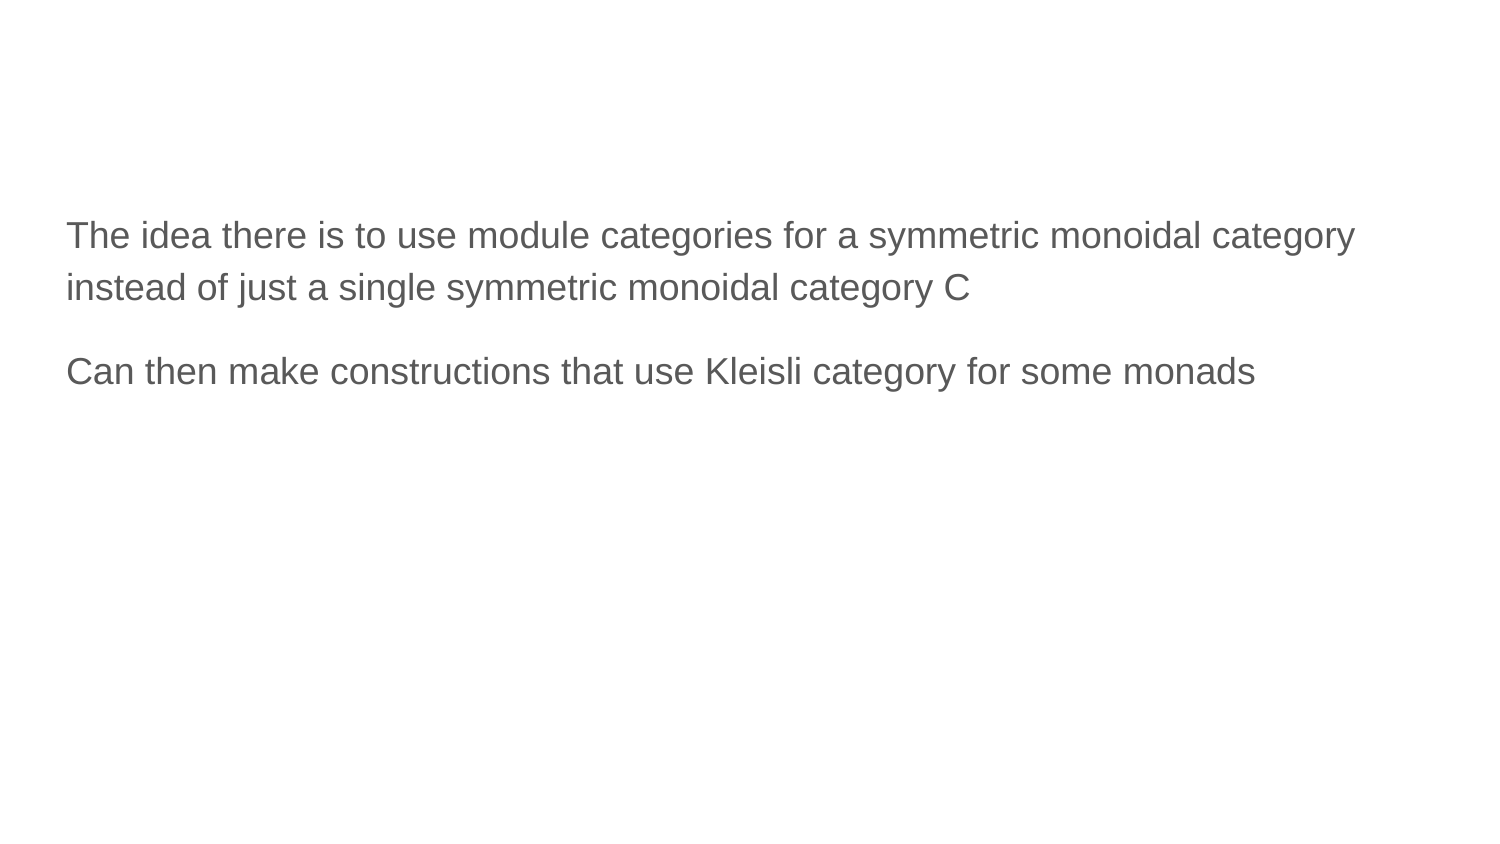

#
The idea there is to use module categories for a symmetric monoidal category instead of just a single symmetric monoidal category C
Can then make constructions that use Kleisli category for some monads